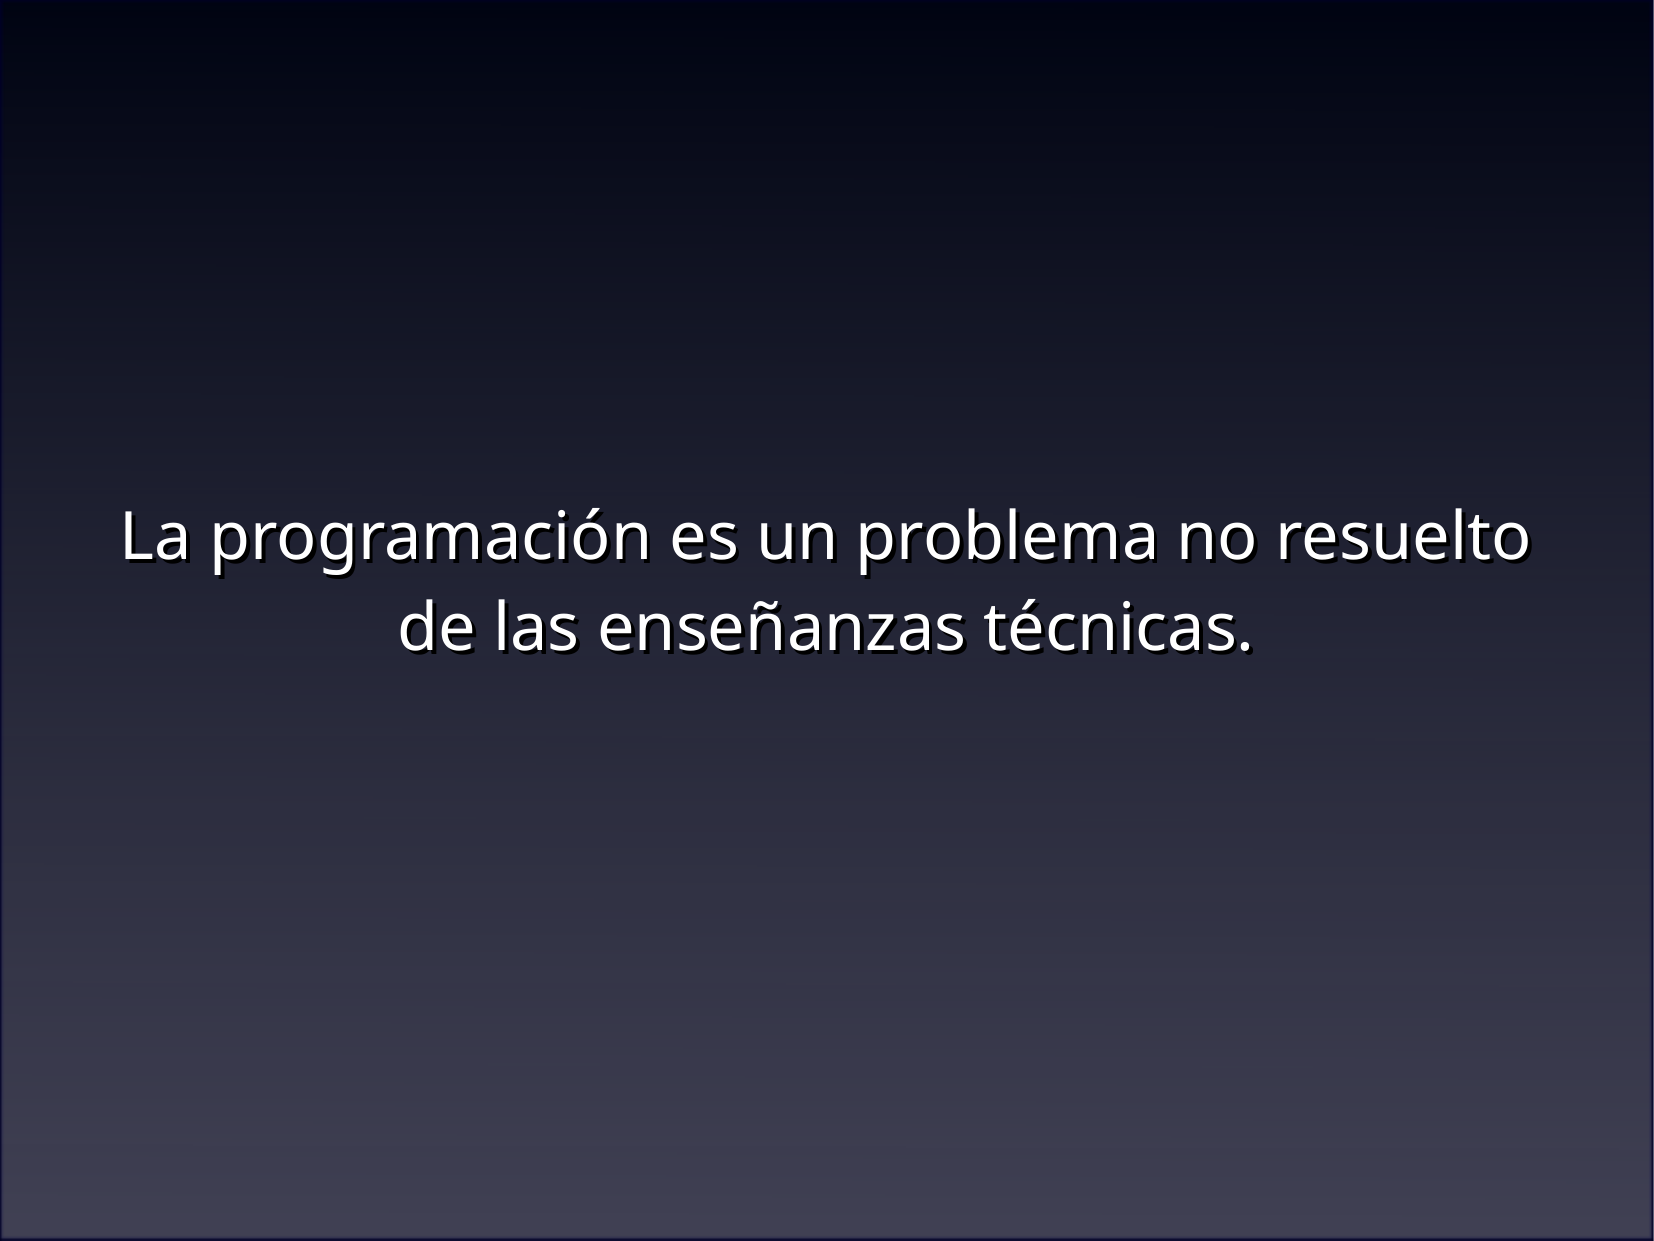

# La programación es un problema no resuelto de las enseñanzas técnicas.